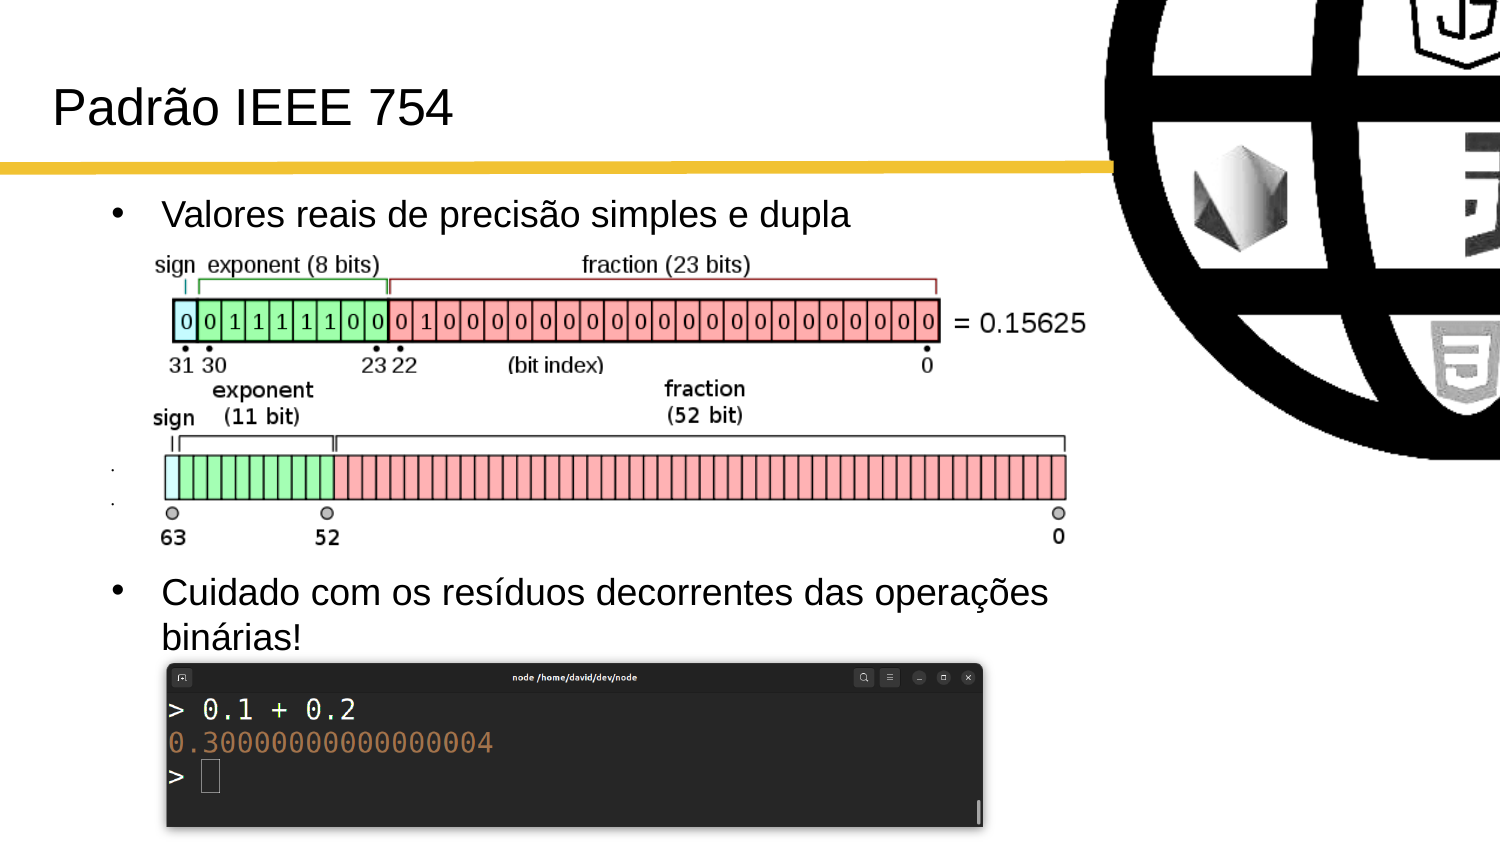

Padrão IEEE 754
Valores reais de precisão simples e dupla
Cuidado com os resíduos decorrentes das operações binárias!